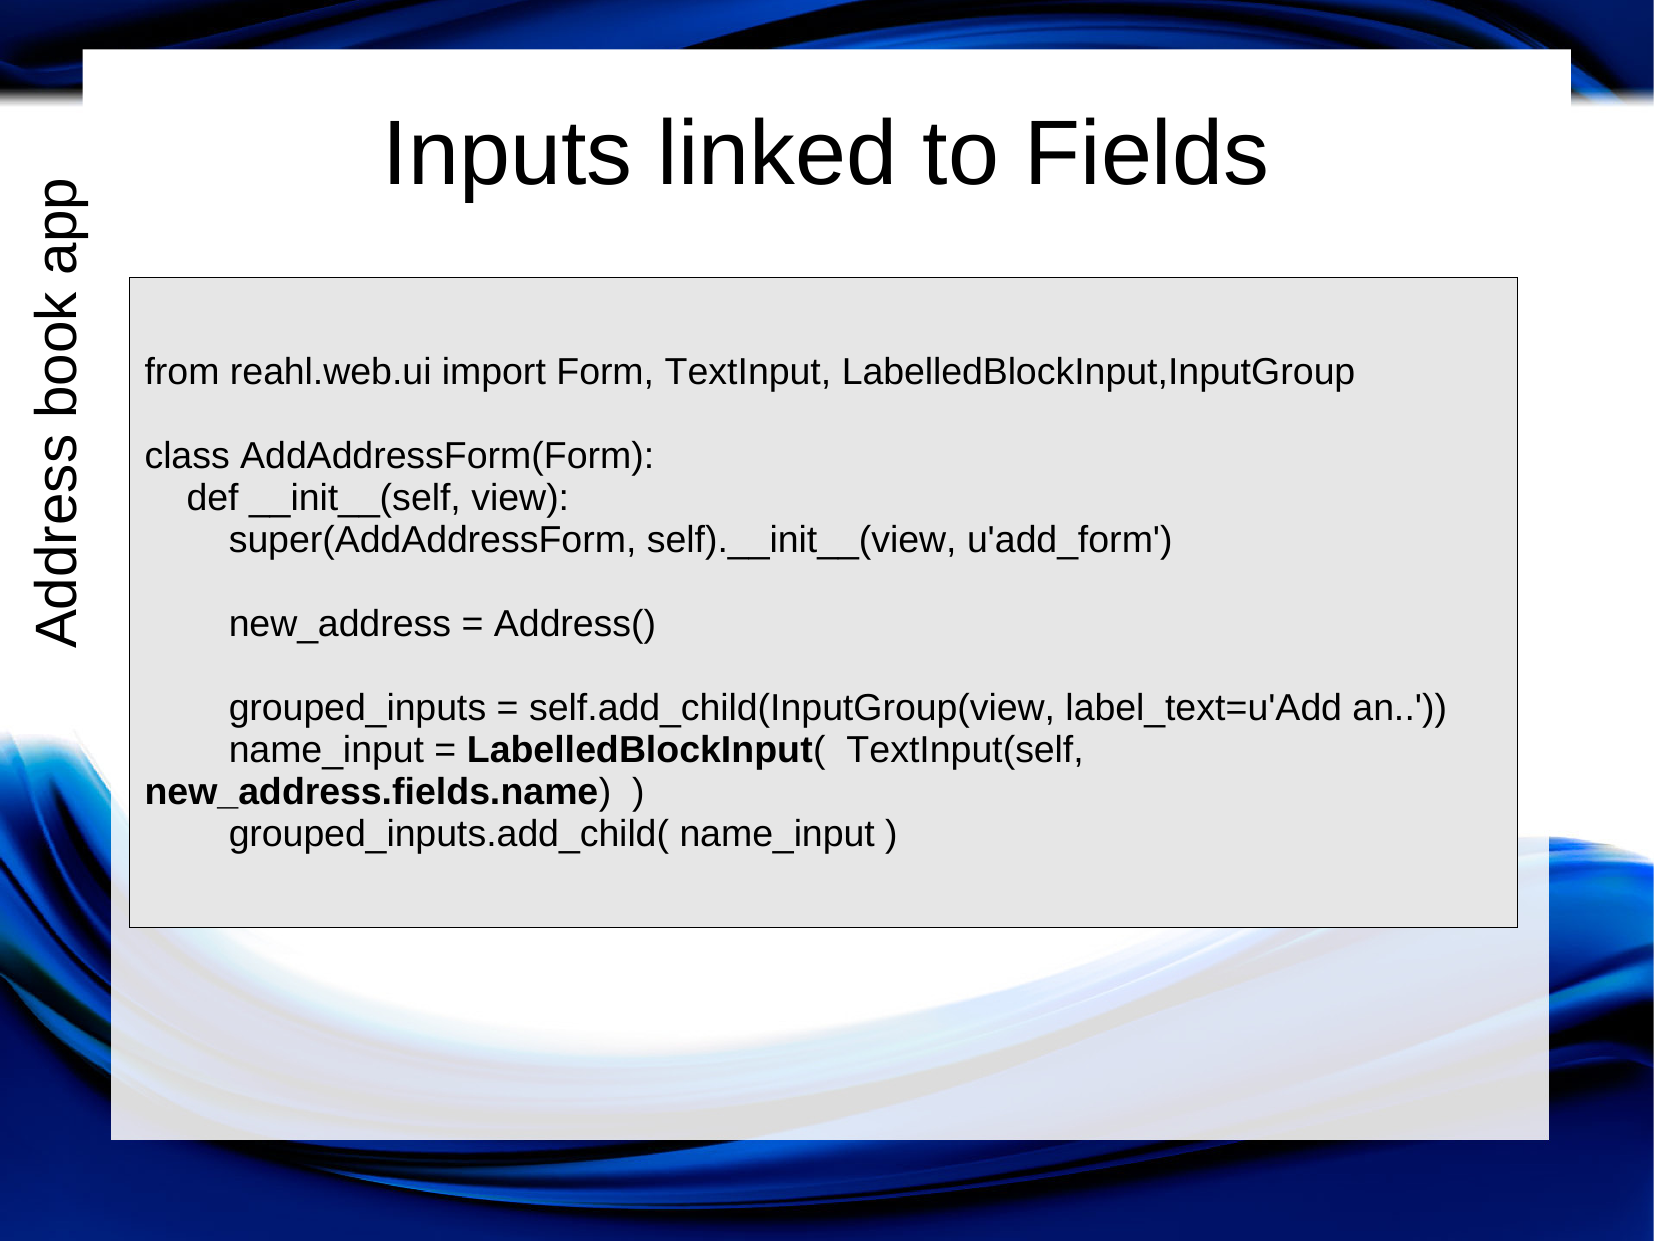

# Inputs linked to Fields
from reahl.web.ui import Form, TextInput, LabelledBlockInput,InputGroup
class AddAddressForm(Form):
 def __init__(self, view):
 super(AddAddressForm, self).__init__(view, u'add_form')
 new_address = Address()
 grouped_inputs = self.add_child(InputGroup(view, label_text=u'Add an..'))
 name_input = LabelledBlockInput( TextInput(self, new_address.fields.name) )
 grouped_inputs.add_child( name_input )
Address book app